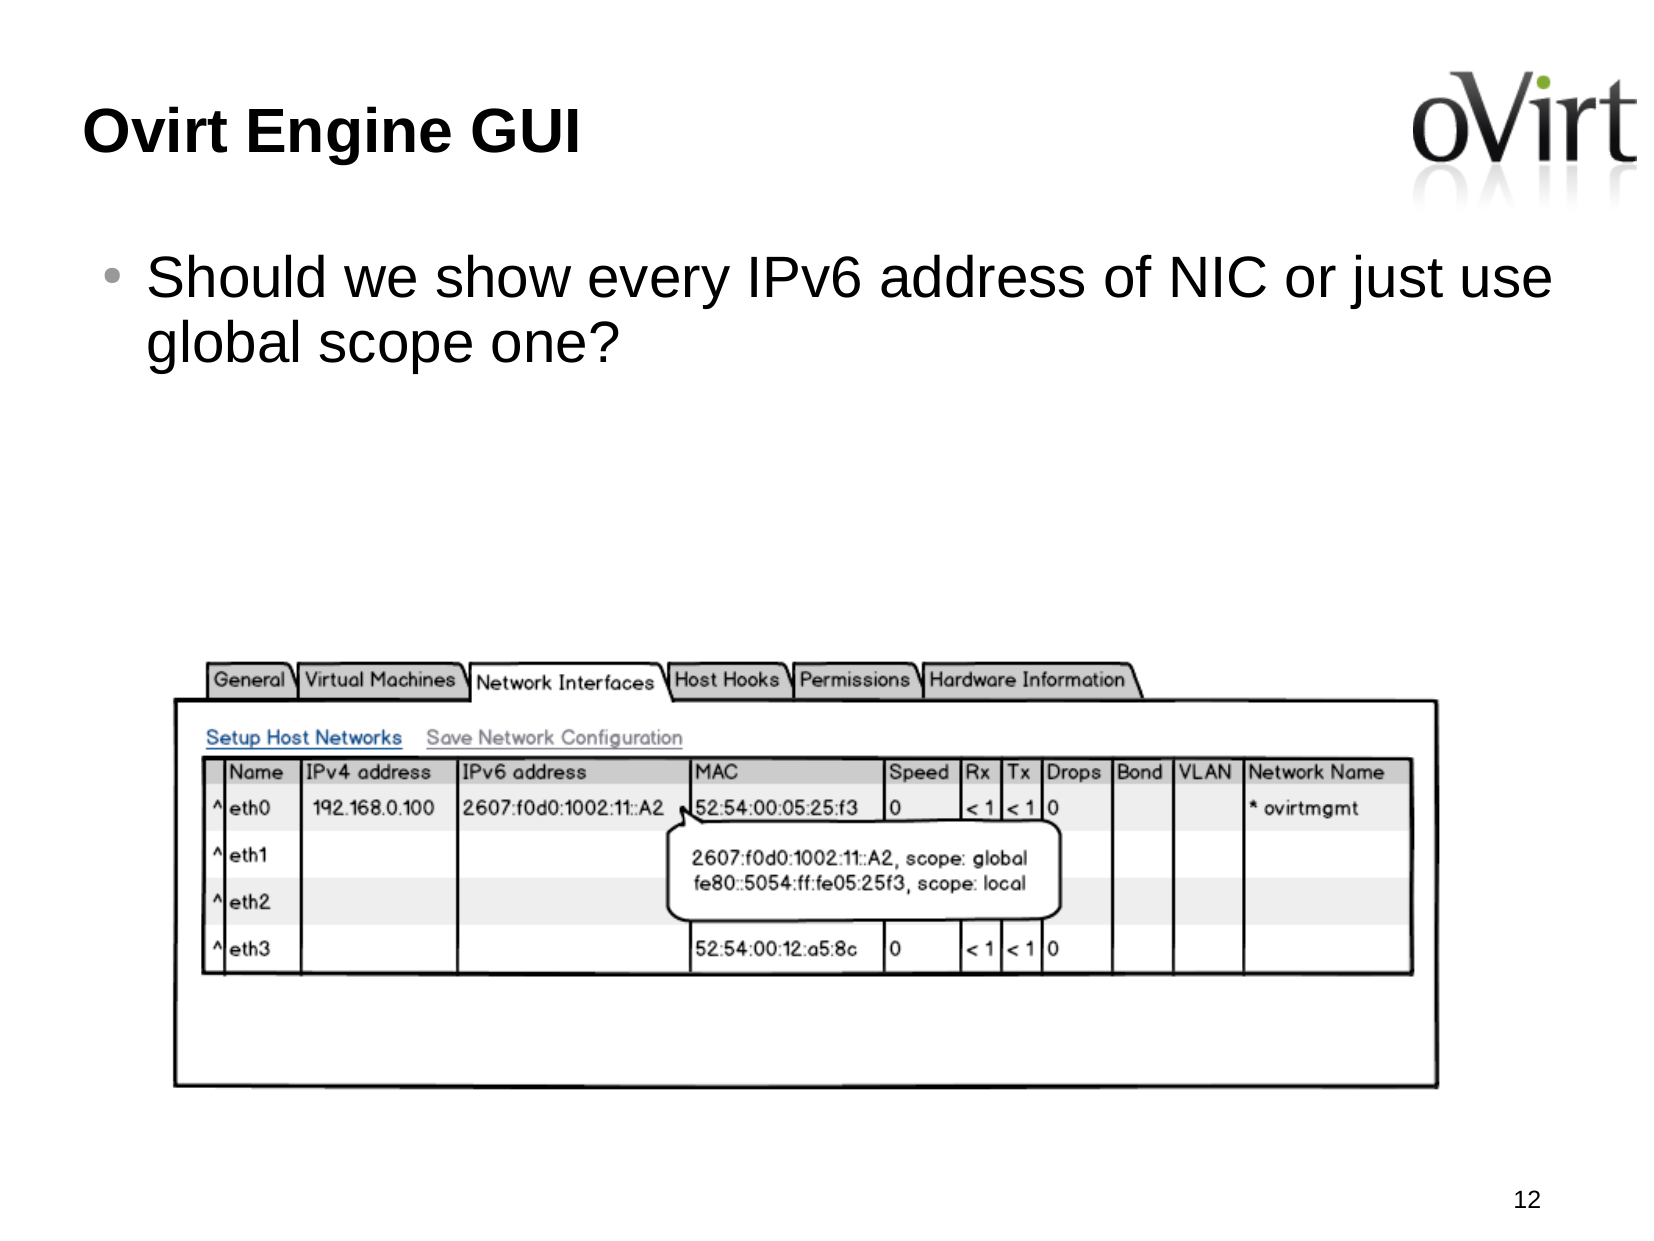

# Ovirt Engine GUI
Should we show every IPv6 address of NIC or just use global scope one?